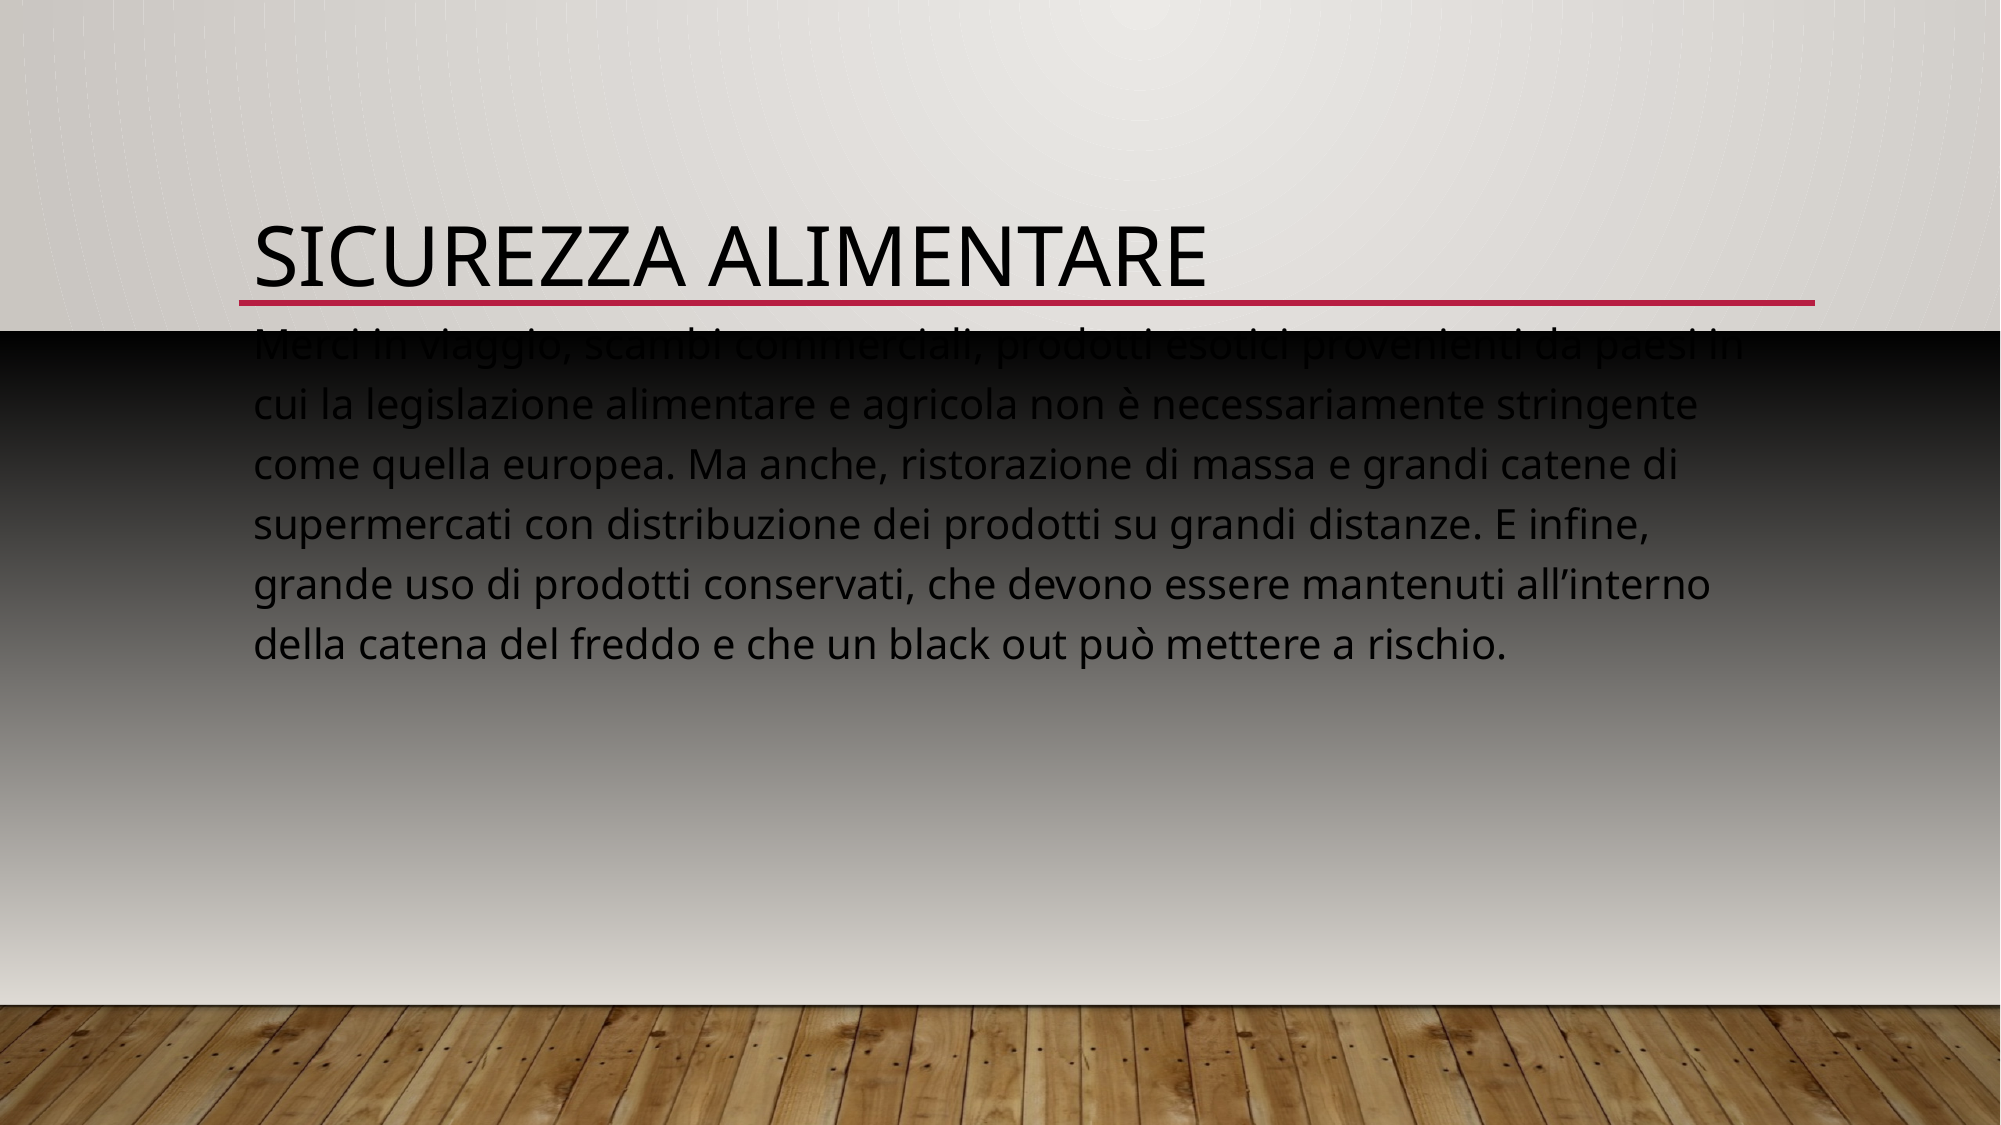

SICUREZZA ALIMENTARE
# Merci in viaggio, scambi commerciali, prodotti esotici provenienti da paesi in cui la legislazione alimentare e agricola non è necessariamente stringente come quella europea. Ma anche, ristorazione di massa e grandi catene di supermercati con distribuzione dei prodotti su grandi distanze. E infine, grande uso di prodotti conservati, che devono essere mantenuti all’interno della catena del freddo e che un black out può mettere a rischio.